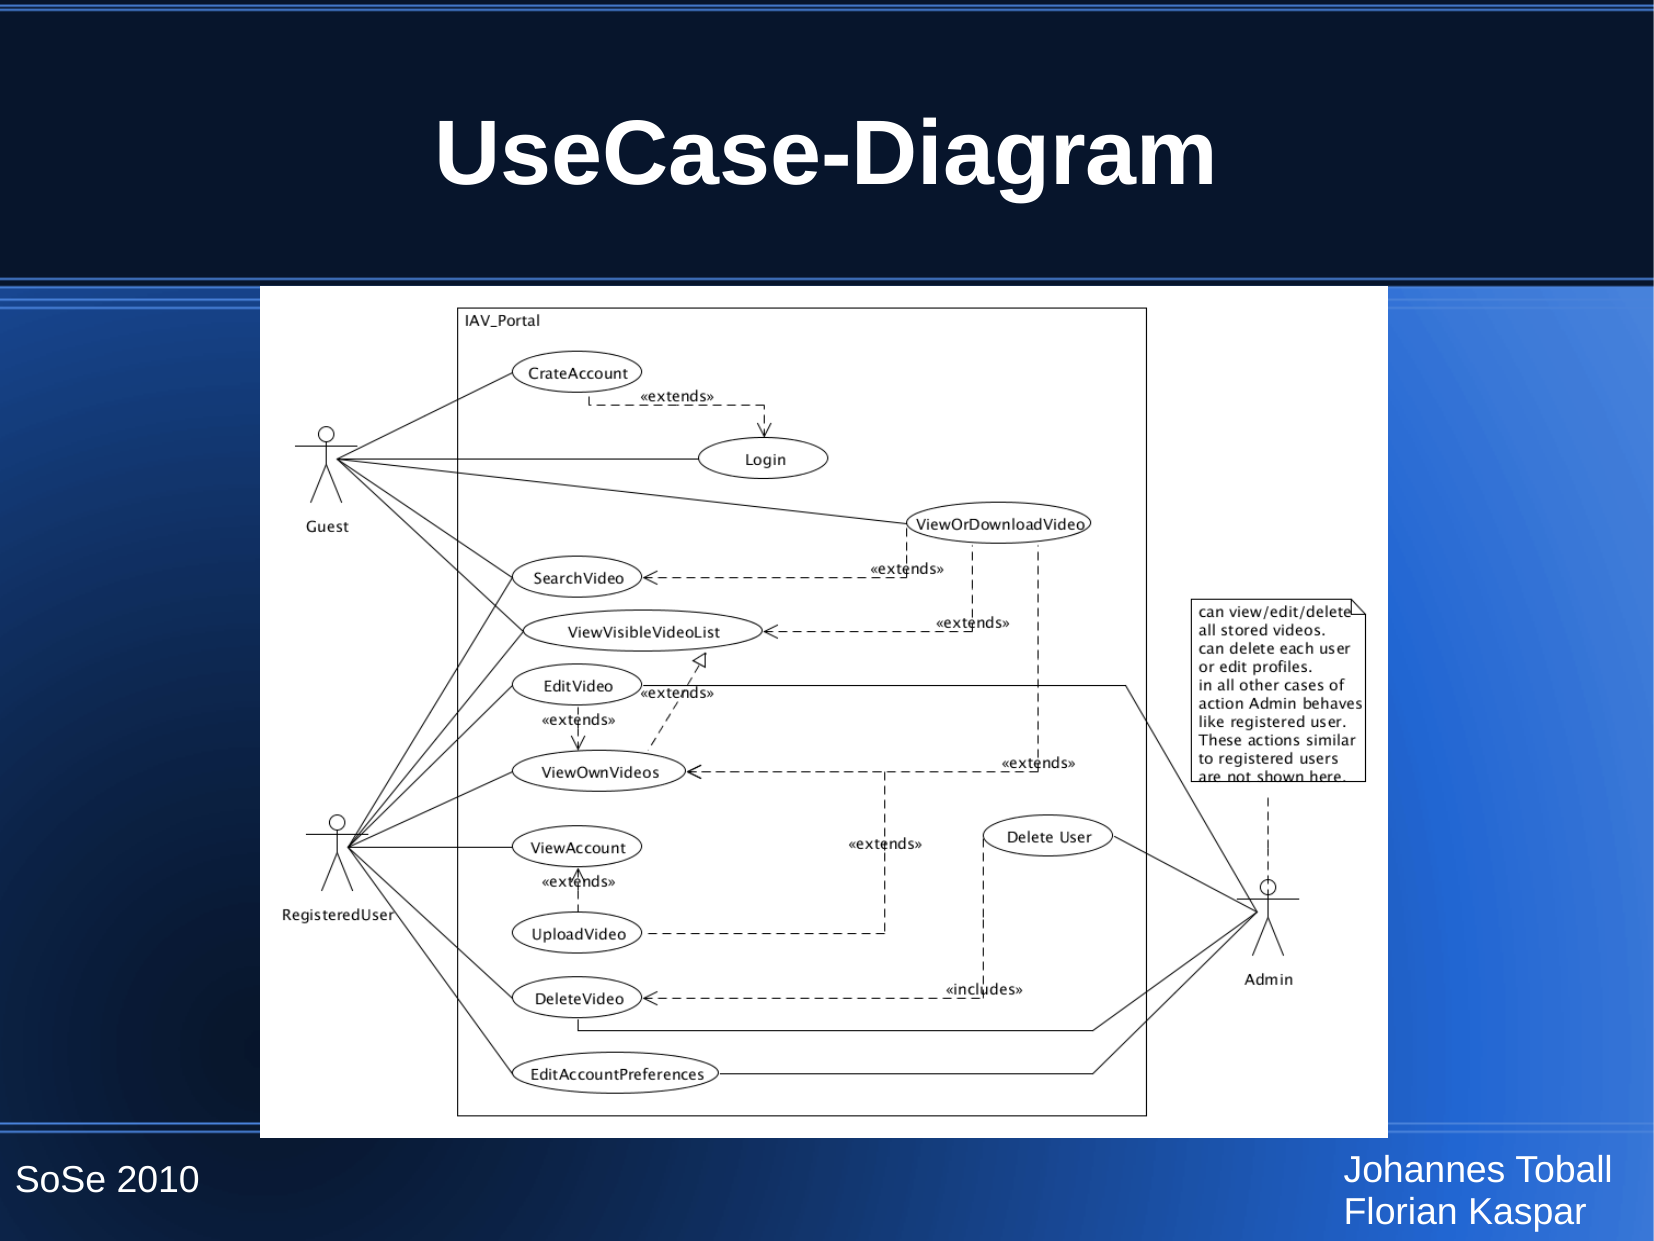

# UseCase-Diagram
Johannes Toball
Florian Kaspar
SoSe 2010